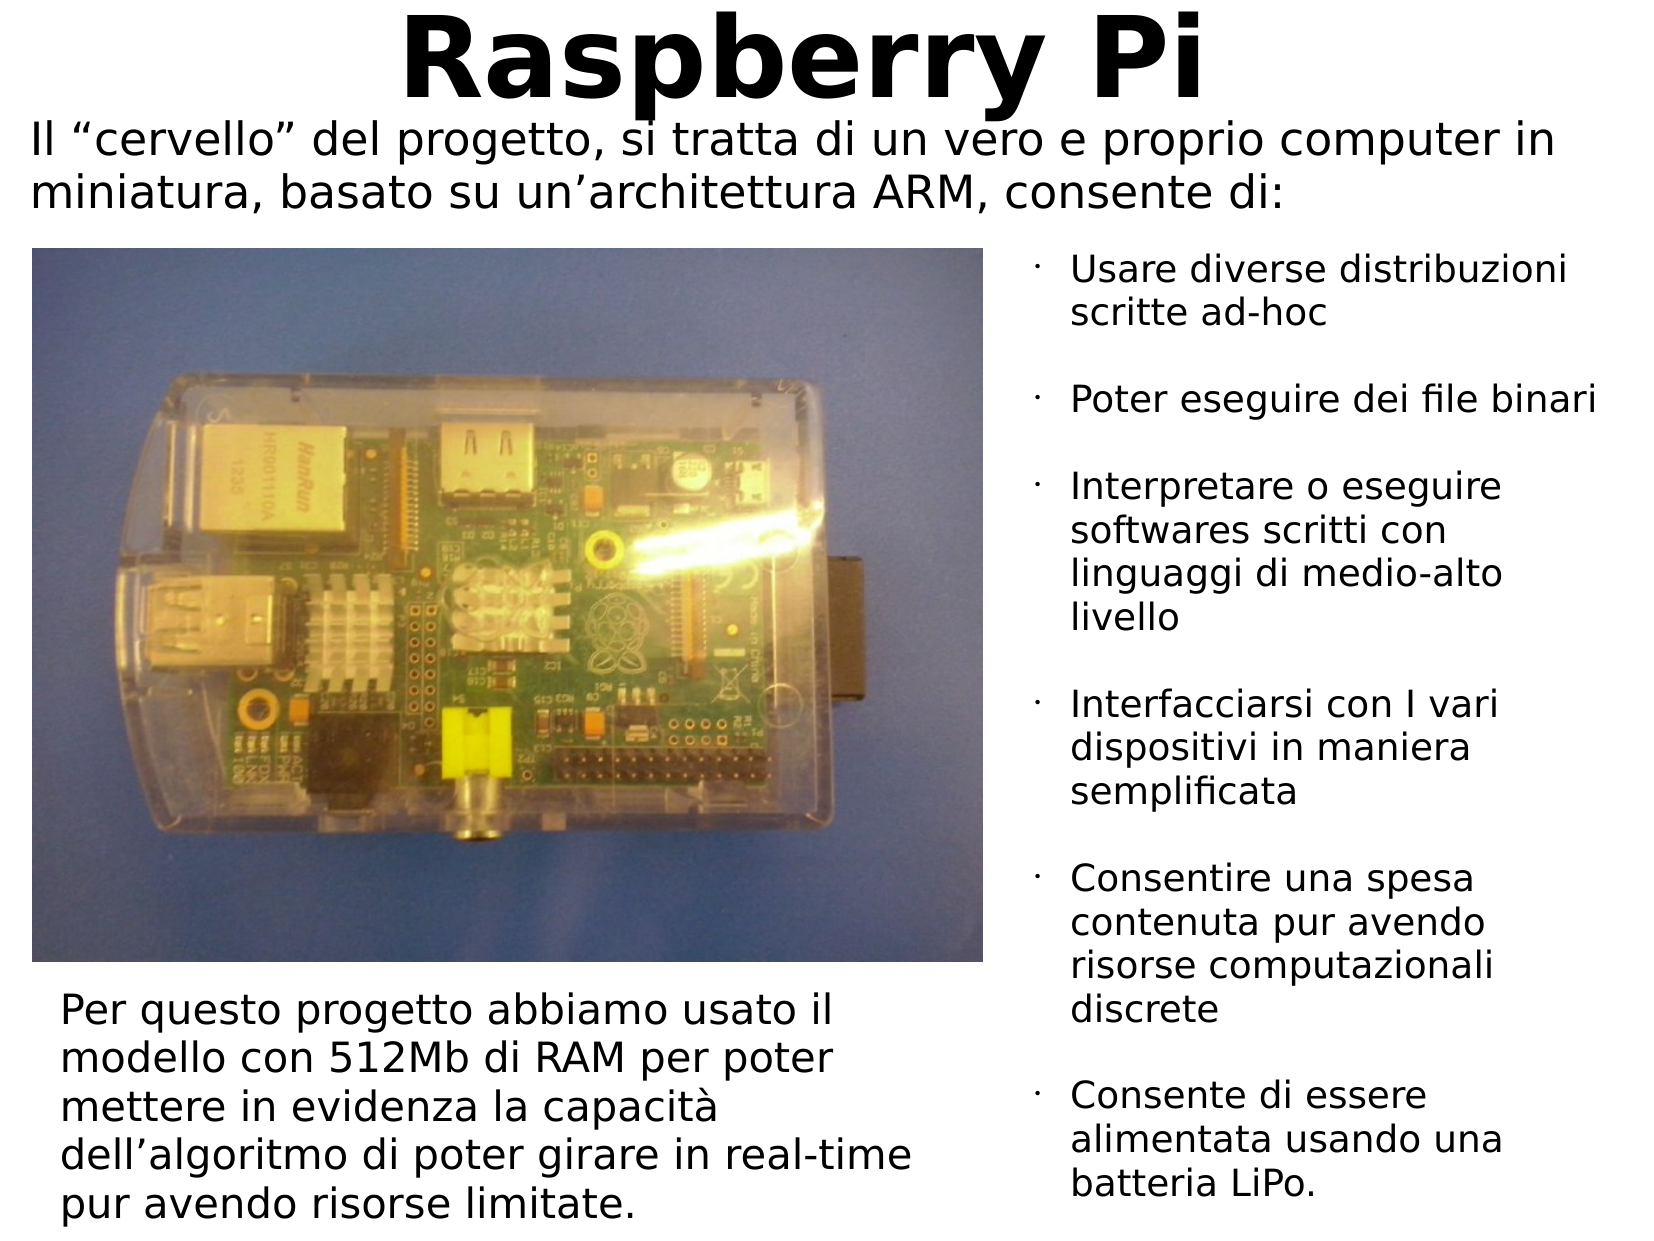

# Raspberry Pi
Il “cervello” del progetto, si tratta di un vero e proprio computer in miniatura, basato su un’architettura ARM, consente di:
Usare diverse distribuzioni scritte ad-hoc
Poter eseguire dei file binari
Interpretare o eseguire softwares scritti con linguaggi di medio-alto livello
Interfacciarsi con I vari dispositivi in maniera semplificata
Consentire una spesa contenuta pur avendo risorse computazionali discrete
Consente di essere alimentata usando una batteria LiPo.
Per questo progetto abbiamo usato il modello con 512Mb di RAM per poter mettere in evidenza la capacità dell’algoritmo di poter girare in real-time pur avendo risorse limitate.